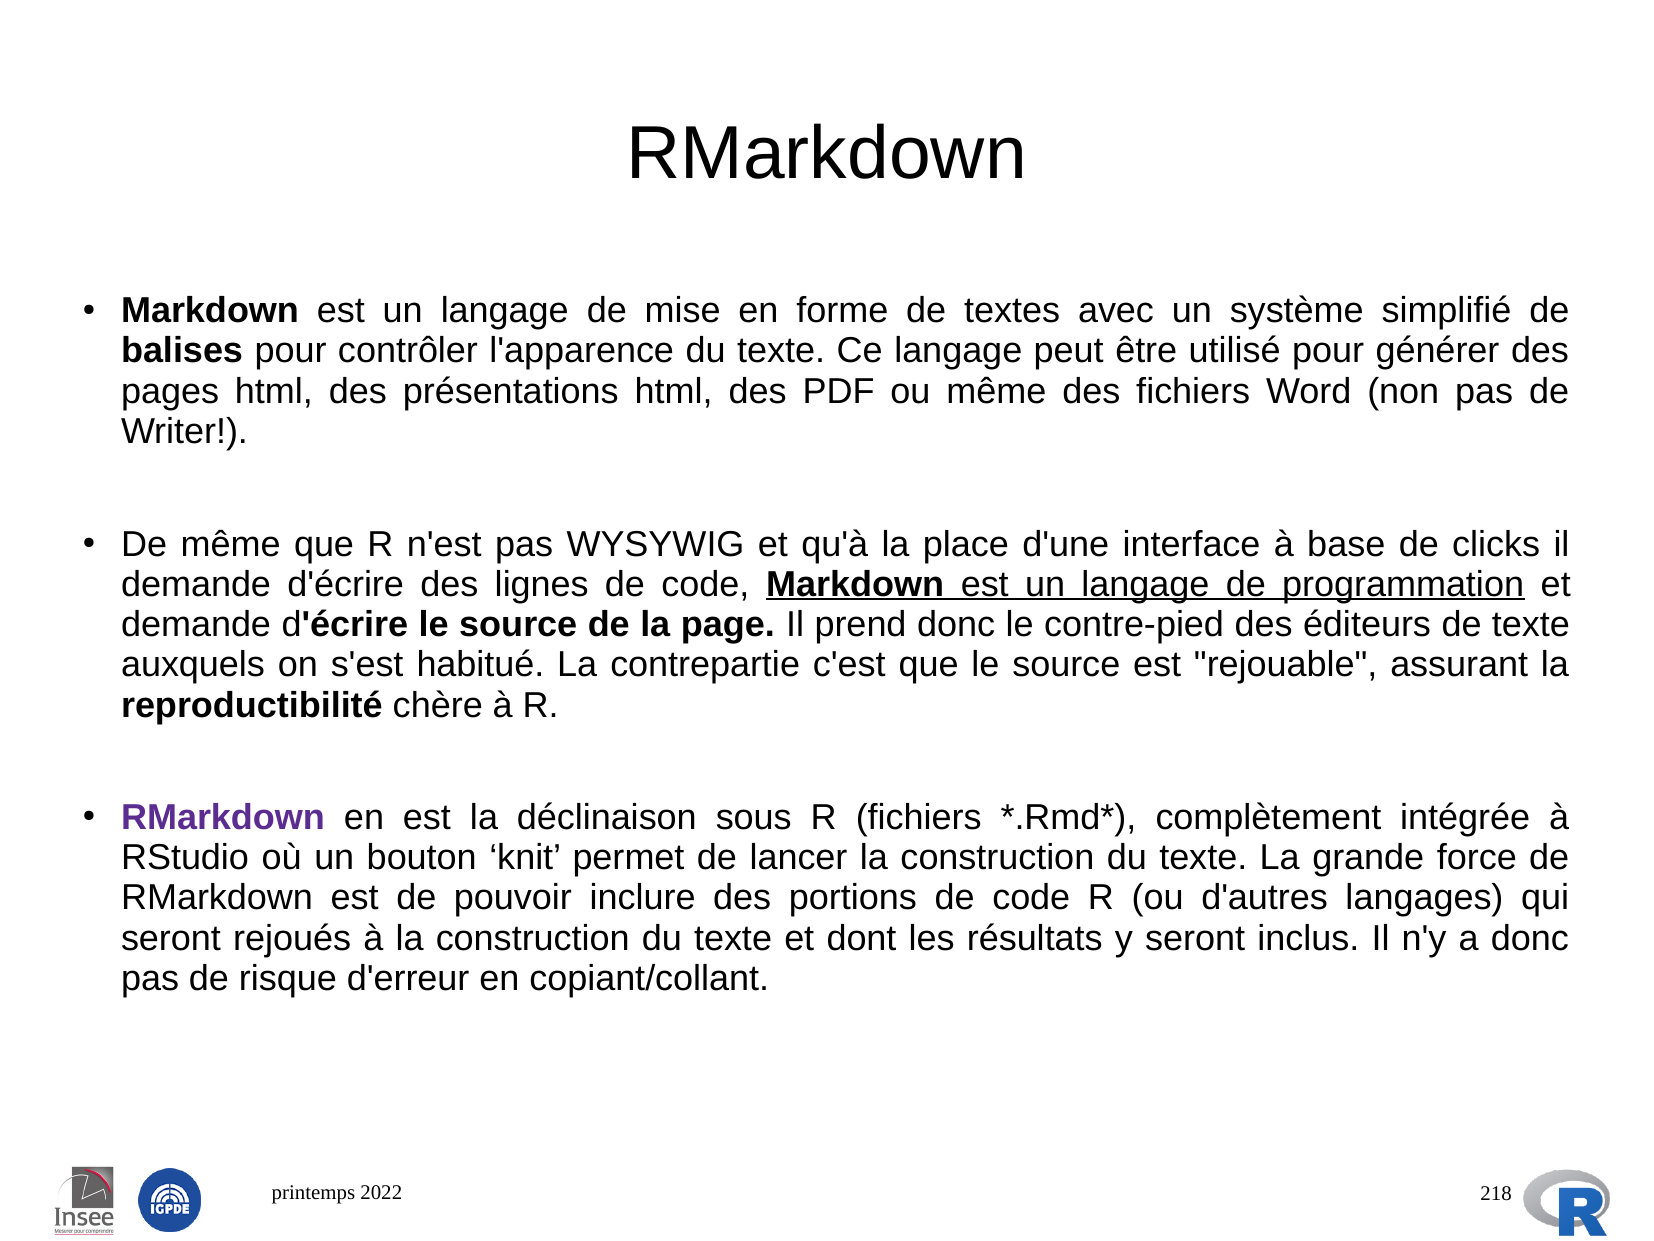

# RMarkdown
Markdown est un langage de mise en forme de textes avec un système simplifié de balises pour contrôler l'apparence du texte. Ce langage peut être utilisé pour générer des pages html, des présentations html, des PDF ou même des fichiers Word (non pas de Writer!).
De même que R n'est pas WYSYWIG et qu'à la place d'une interface à base de clicks il demande d'écrire des lignes de code, Markdown est un langage de programmation et demande d'écrire le source de la page. Il prend donc le contre-pied des éditeurs de texte auxquels on s'est habitué. La contrepartie c'est que le source est "rejouable", assurant la reproductibilité chère à R.
RMarkdown en est la déclinaison sous R (fichiers *.Rmd*), complètement intégrée à RStudio où un bouton ‘knit’ permet de lancer la construction du texte. La grande force de RMarkdown est de pouvoir inclure des portions de code R (ou d'autres langages) qui seront rejoués à la construction du texte et dont les résultats y seront inclus. Il n'y a donc pas de risque d'erreur en copiant/collant.
printemps 2022
218